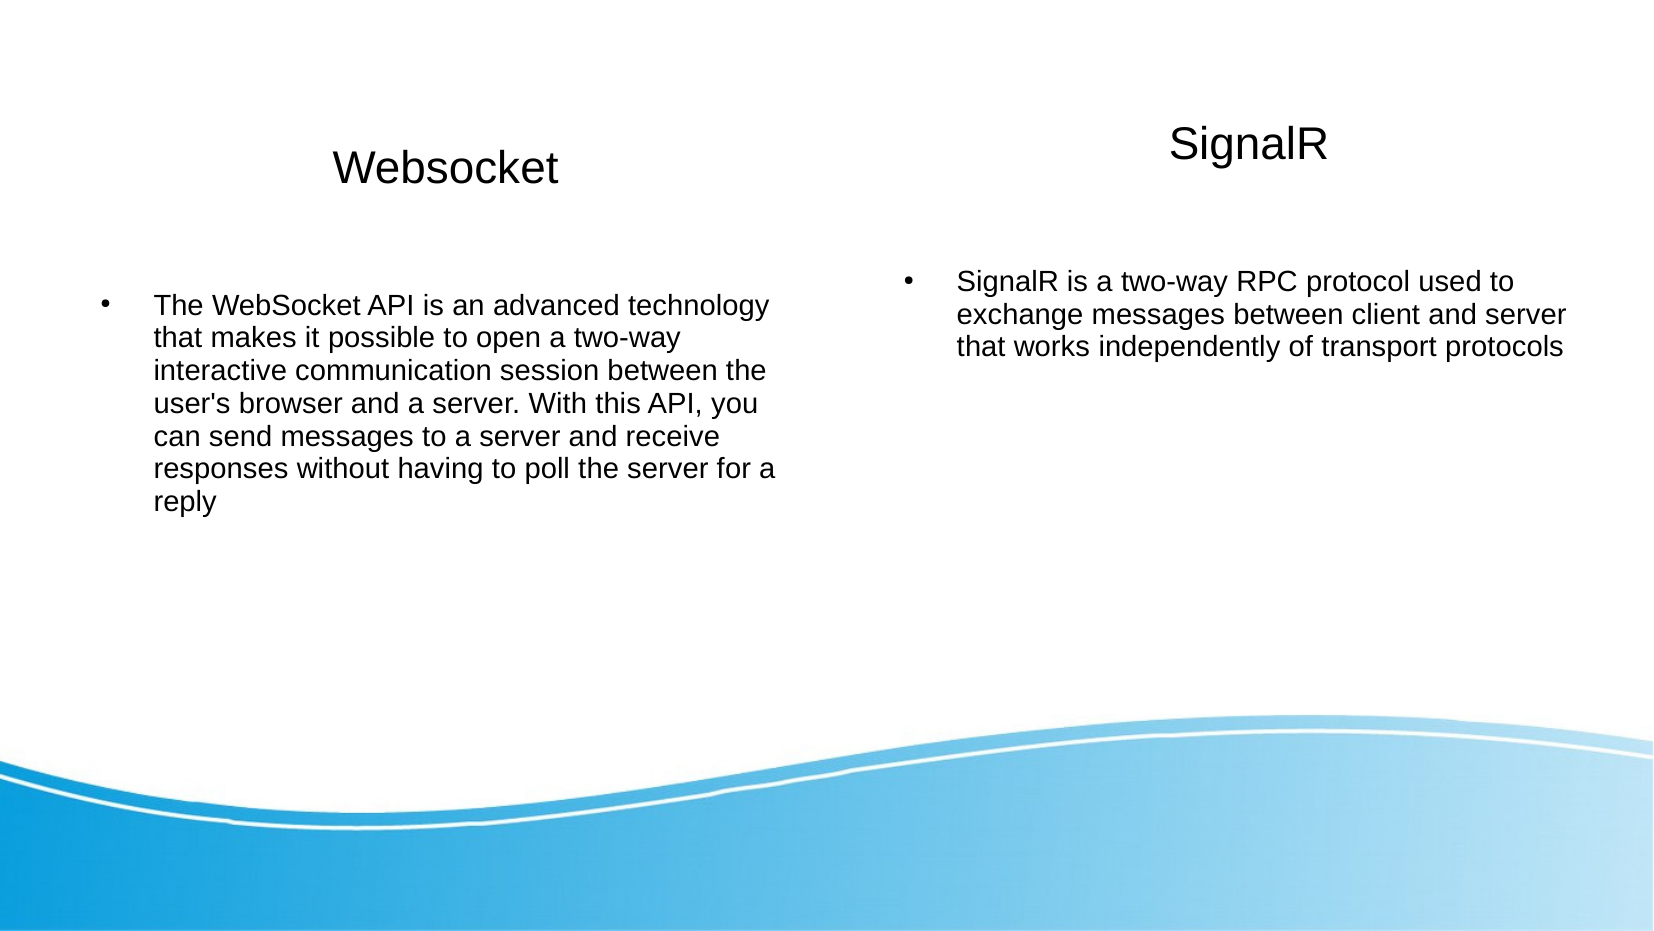

SignalR
SignalR is a two-way RPC protocol used to exchange messages between client and server that works independently of transport protocols
# Websocket
The WebSocket API is an advanced technology that makes it possible to open a two-way interactive communication session between the user's browser and a server. With this API, you can send messages to a server and receive responses without having to poll the server for a reply